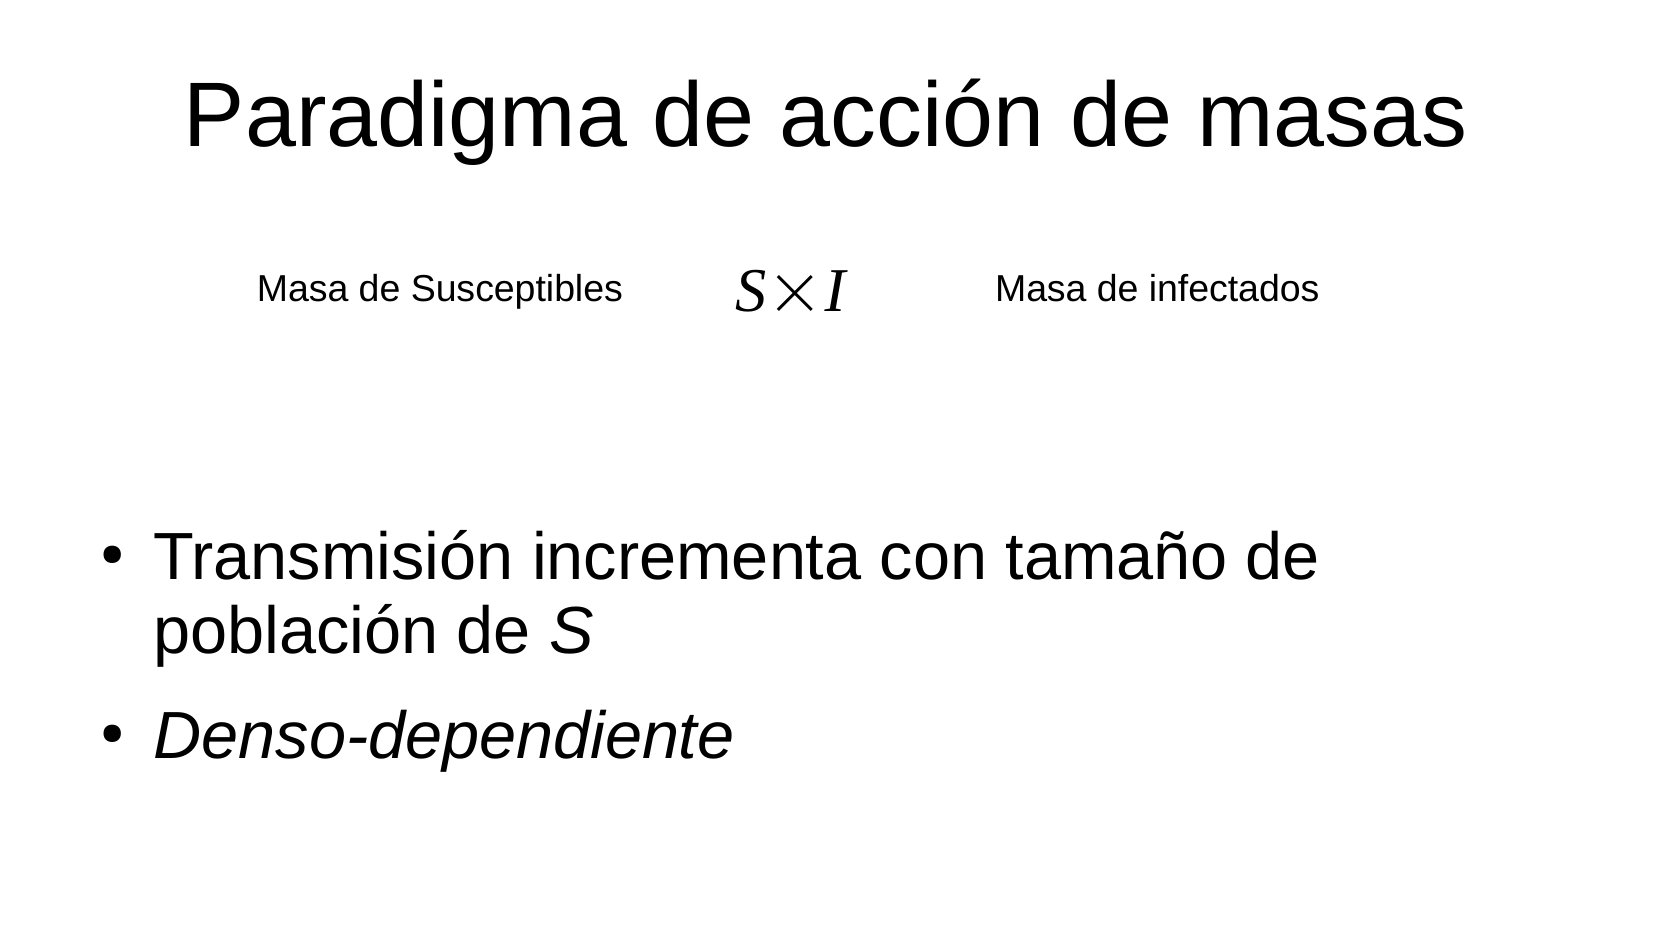

# Paradigma de acción de masas
Masa de Susceptibles						Masa de infectados
Transmisión incrementa con tamaño de población de S
Denso-dependiente